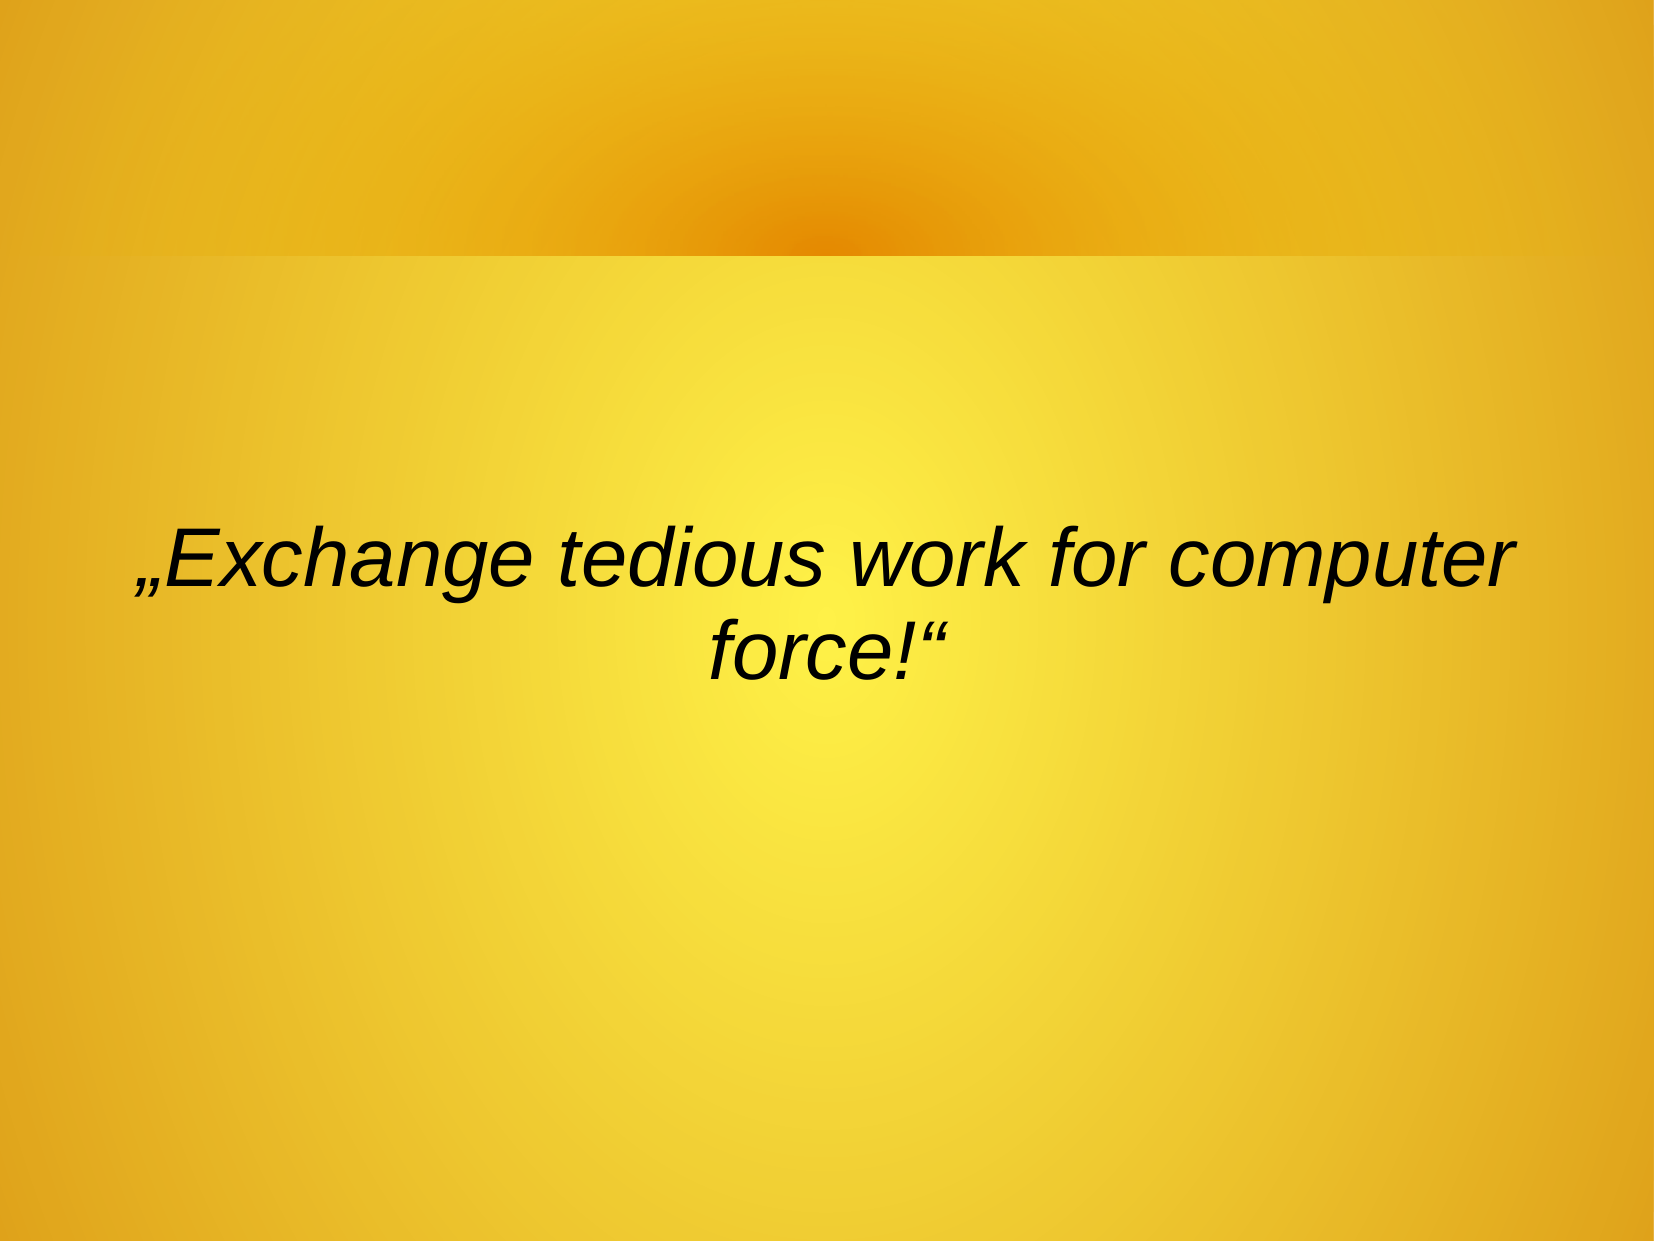

# „Exchange tedious work for computer force!“